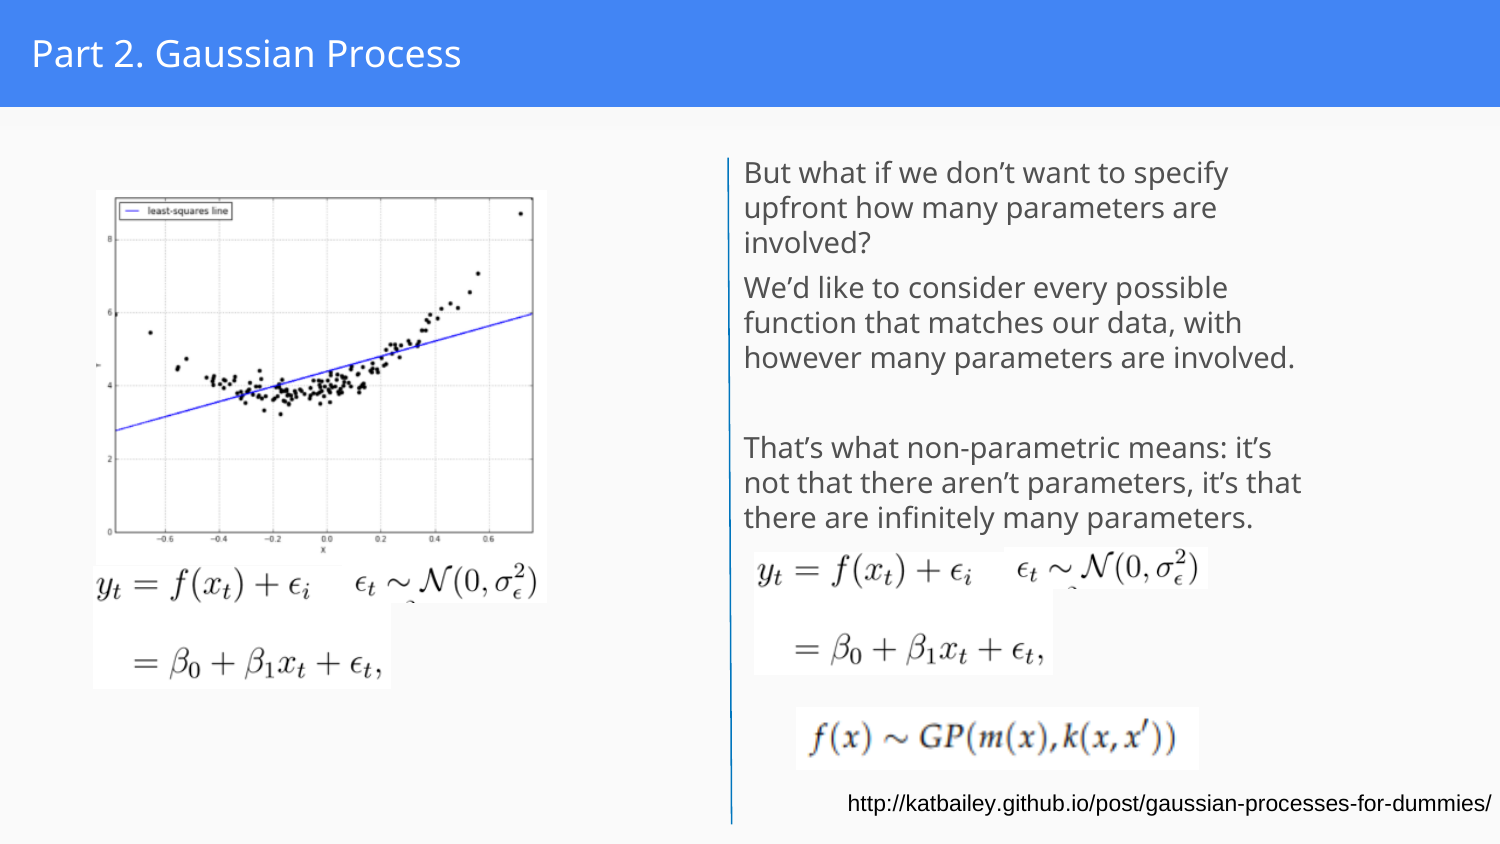

# Part 2. Gaussian Process
But what if we don’t want to specify upfront how many parameters are involved?
We’d like to consider every possible function that matches our data, with however many parameters are involved.
That’s what non-parametric means: it’s not that there aren’t parameters, it’s that there are infinitely many parameters.
http://katbailey.github.io/post/gaussian-processes-for-dummies/